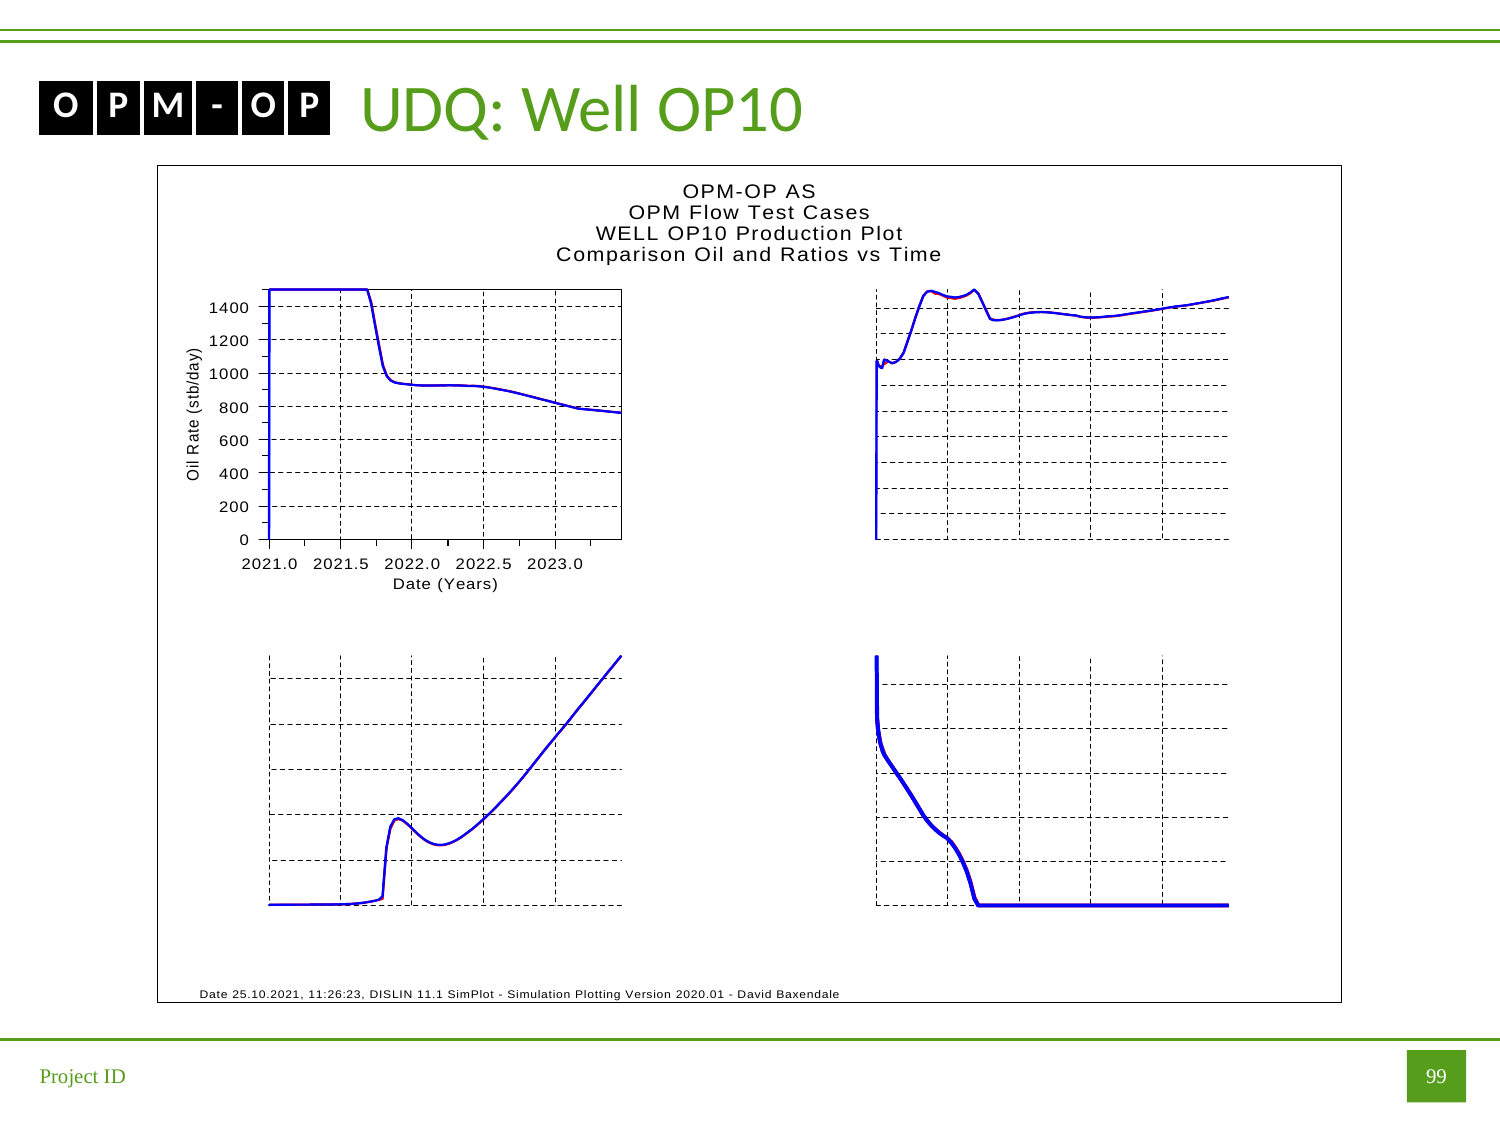

# UDQ: well OP10
Project ID
99